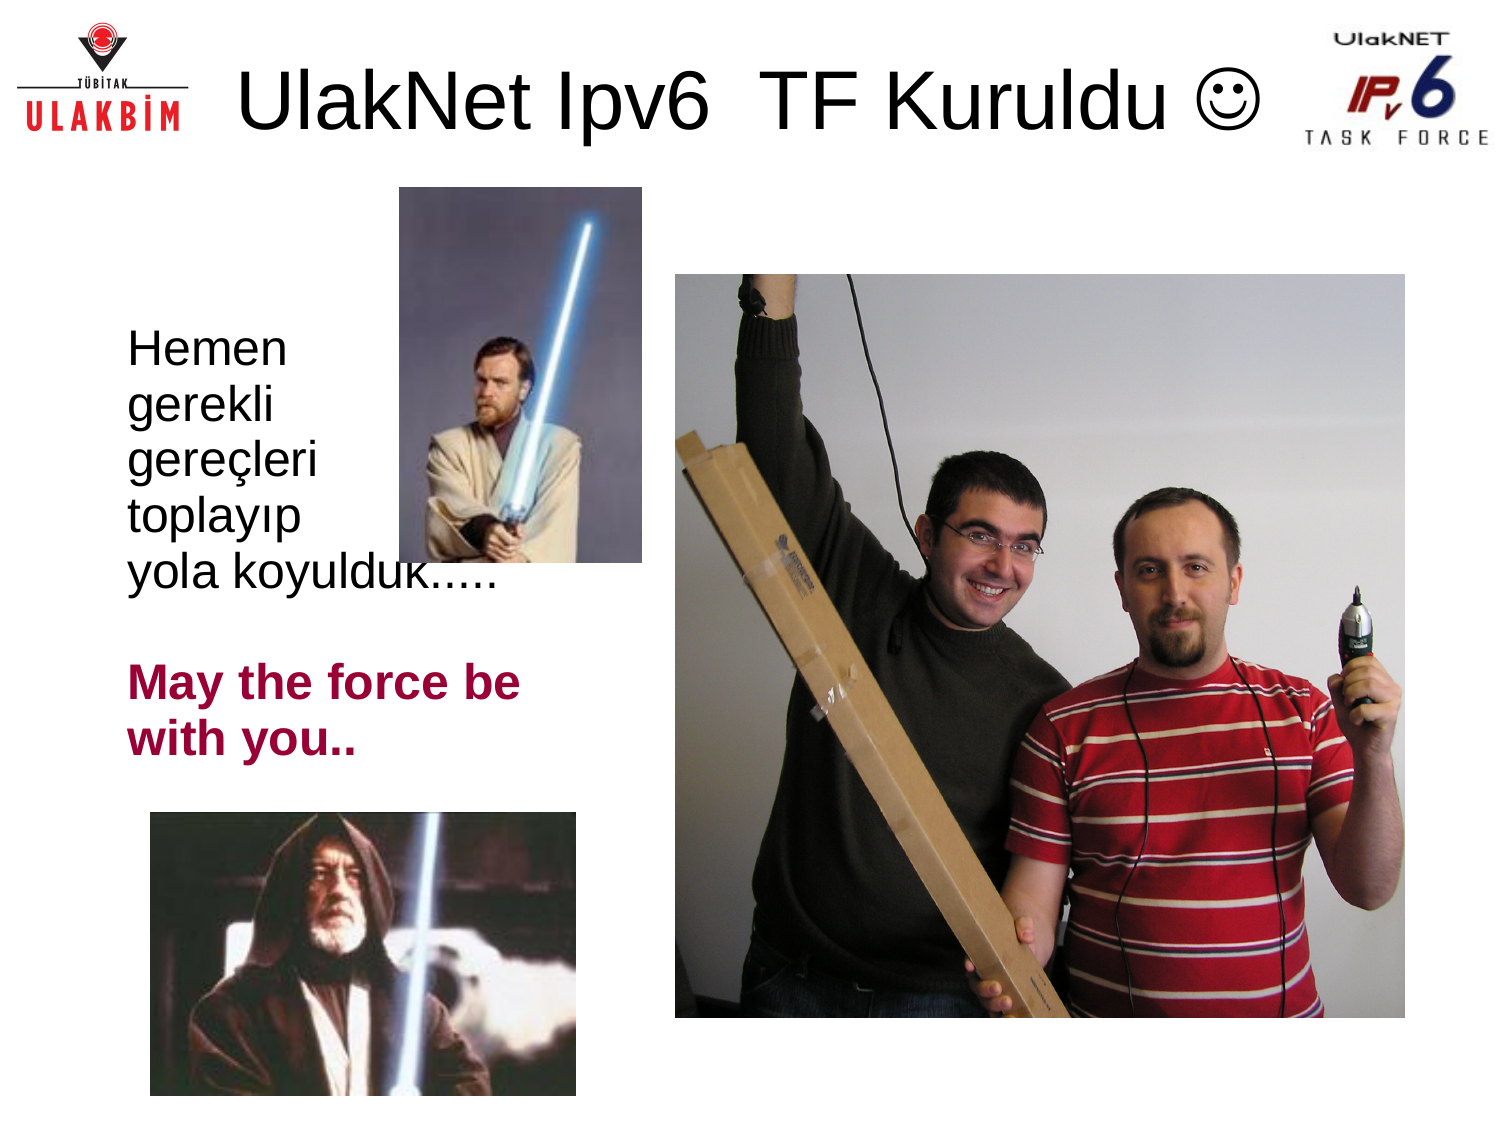

# UlakNet Ipv6 TF Kuruldu 
Hemen
gerekli
gereçleri
toplayıp
yola koyulduk.....
May the force be with you..